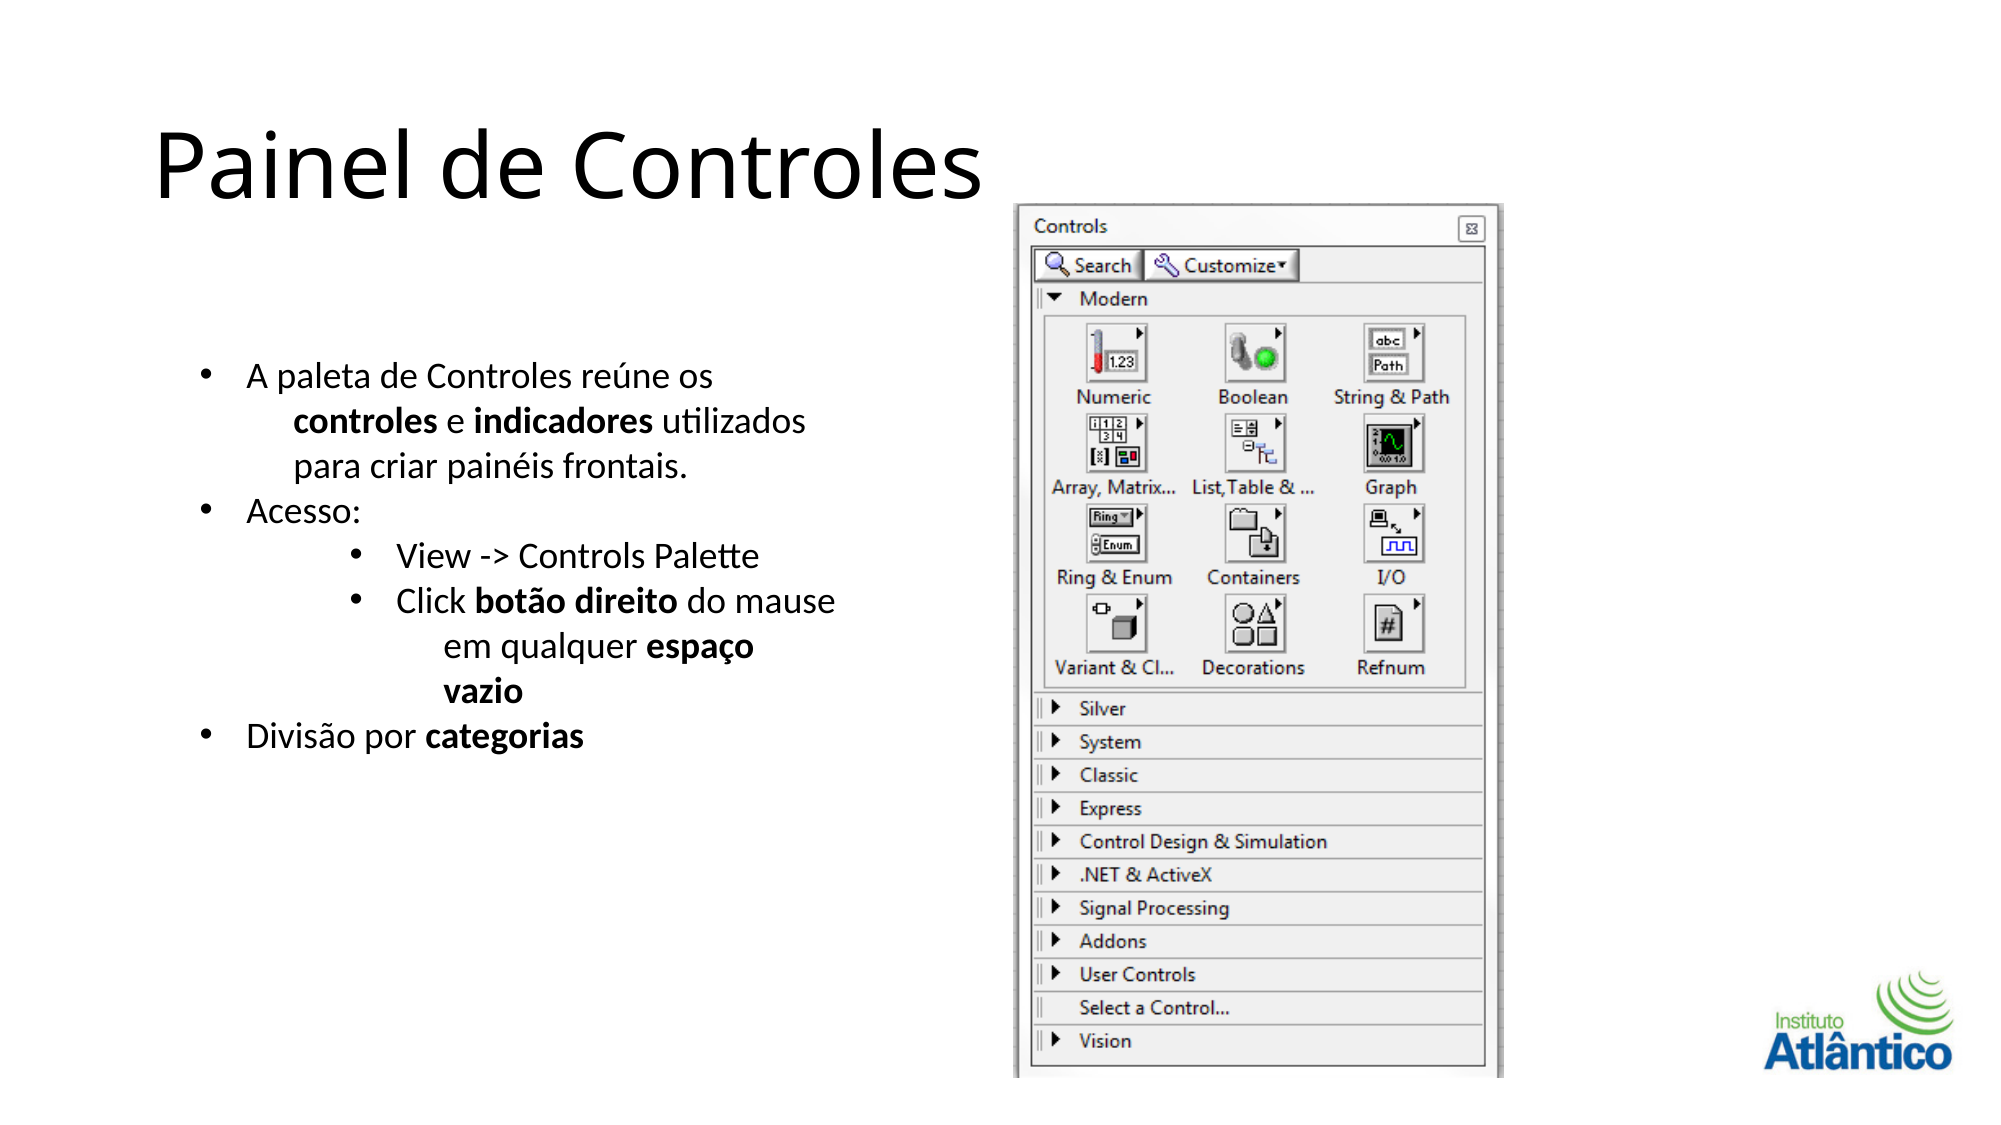

# Painel de Controles
A paleta de Controles reúne os controles e indicadores utilizados para criar painéis frontais.
Acesso:
View -> Controls Palette
Click botão direito do mause em qualquer espaço vazio
Divisão por categorias